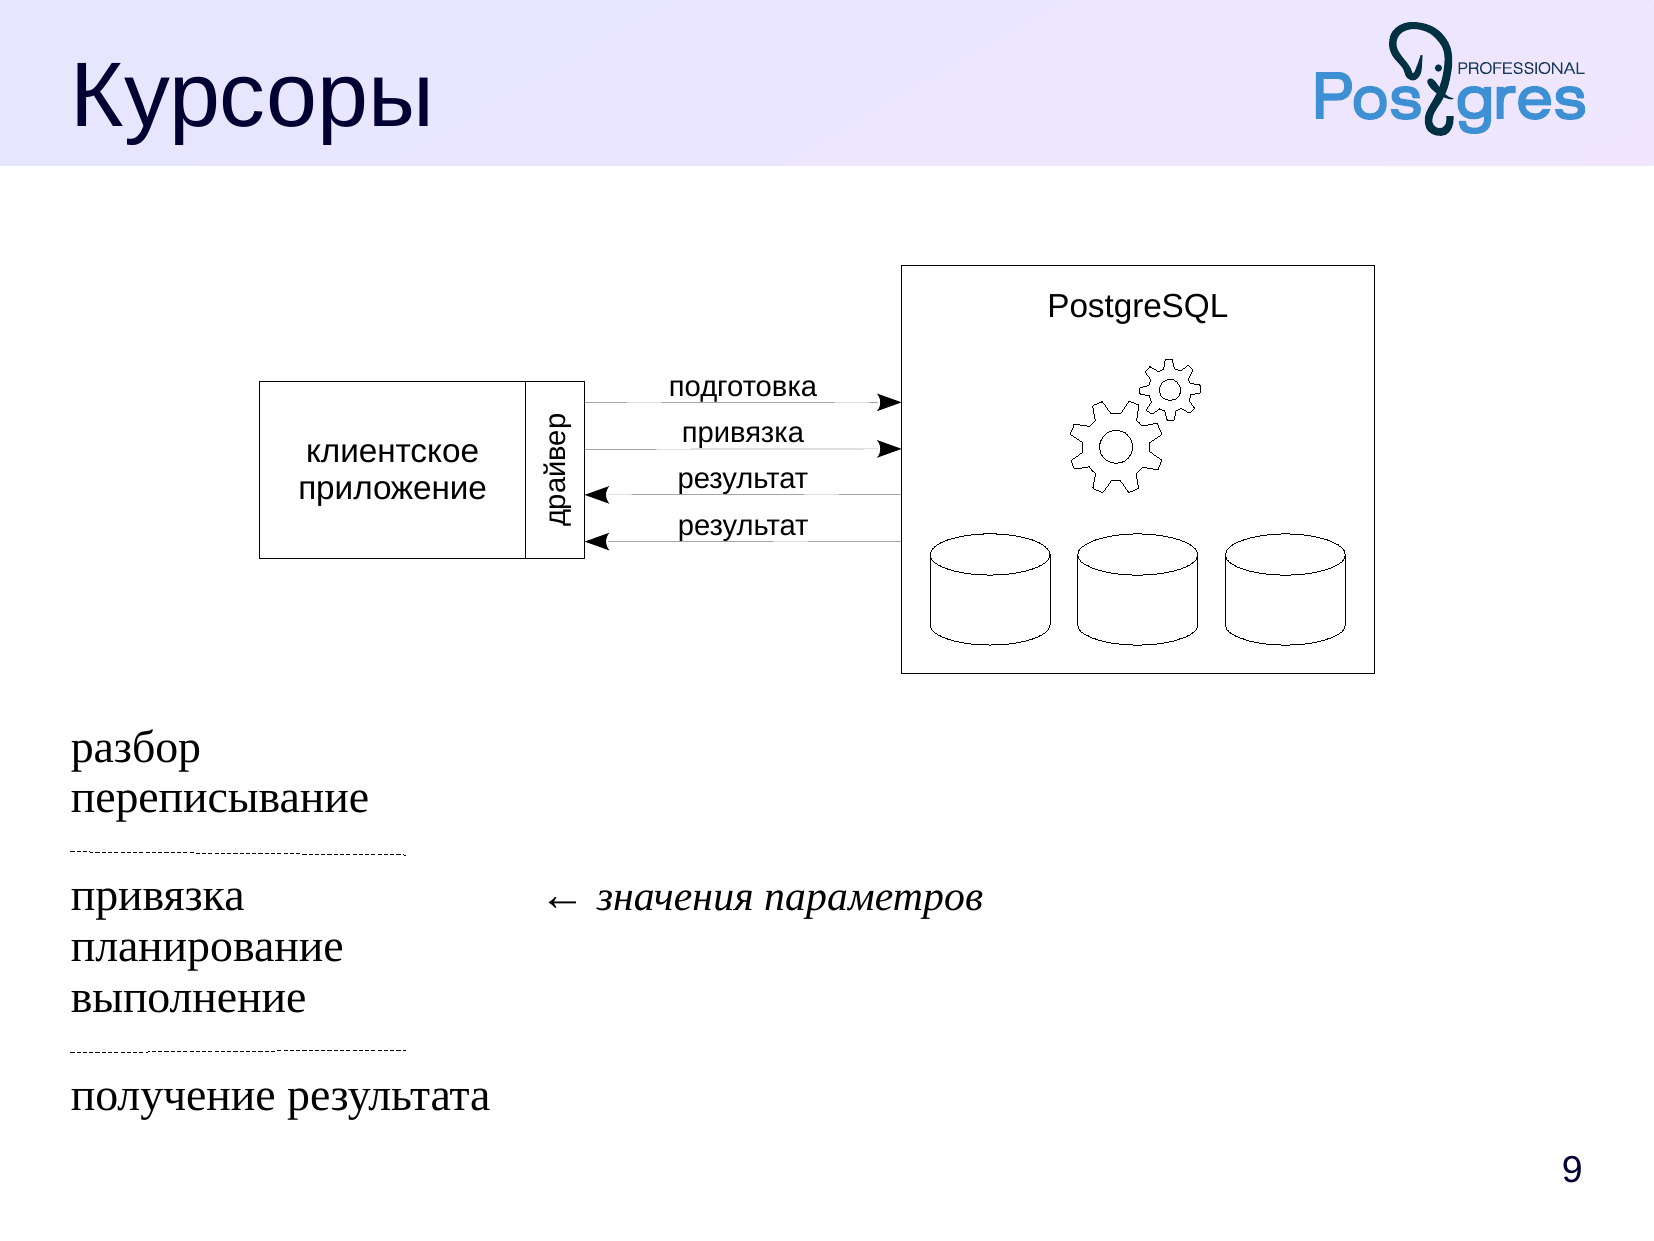

# Курсоры
PostgreSQL
PostgreSQL
разбор
переписывание
привязка	← значения параметров
планирование
выполнение
получение результата
клиентское
приложение
драйвер